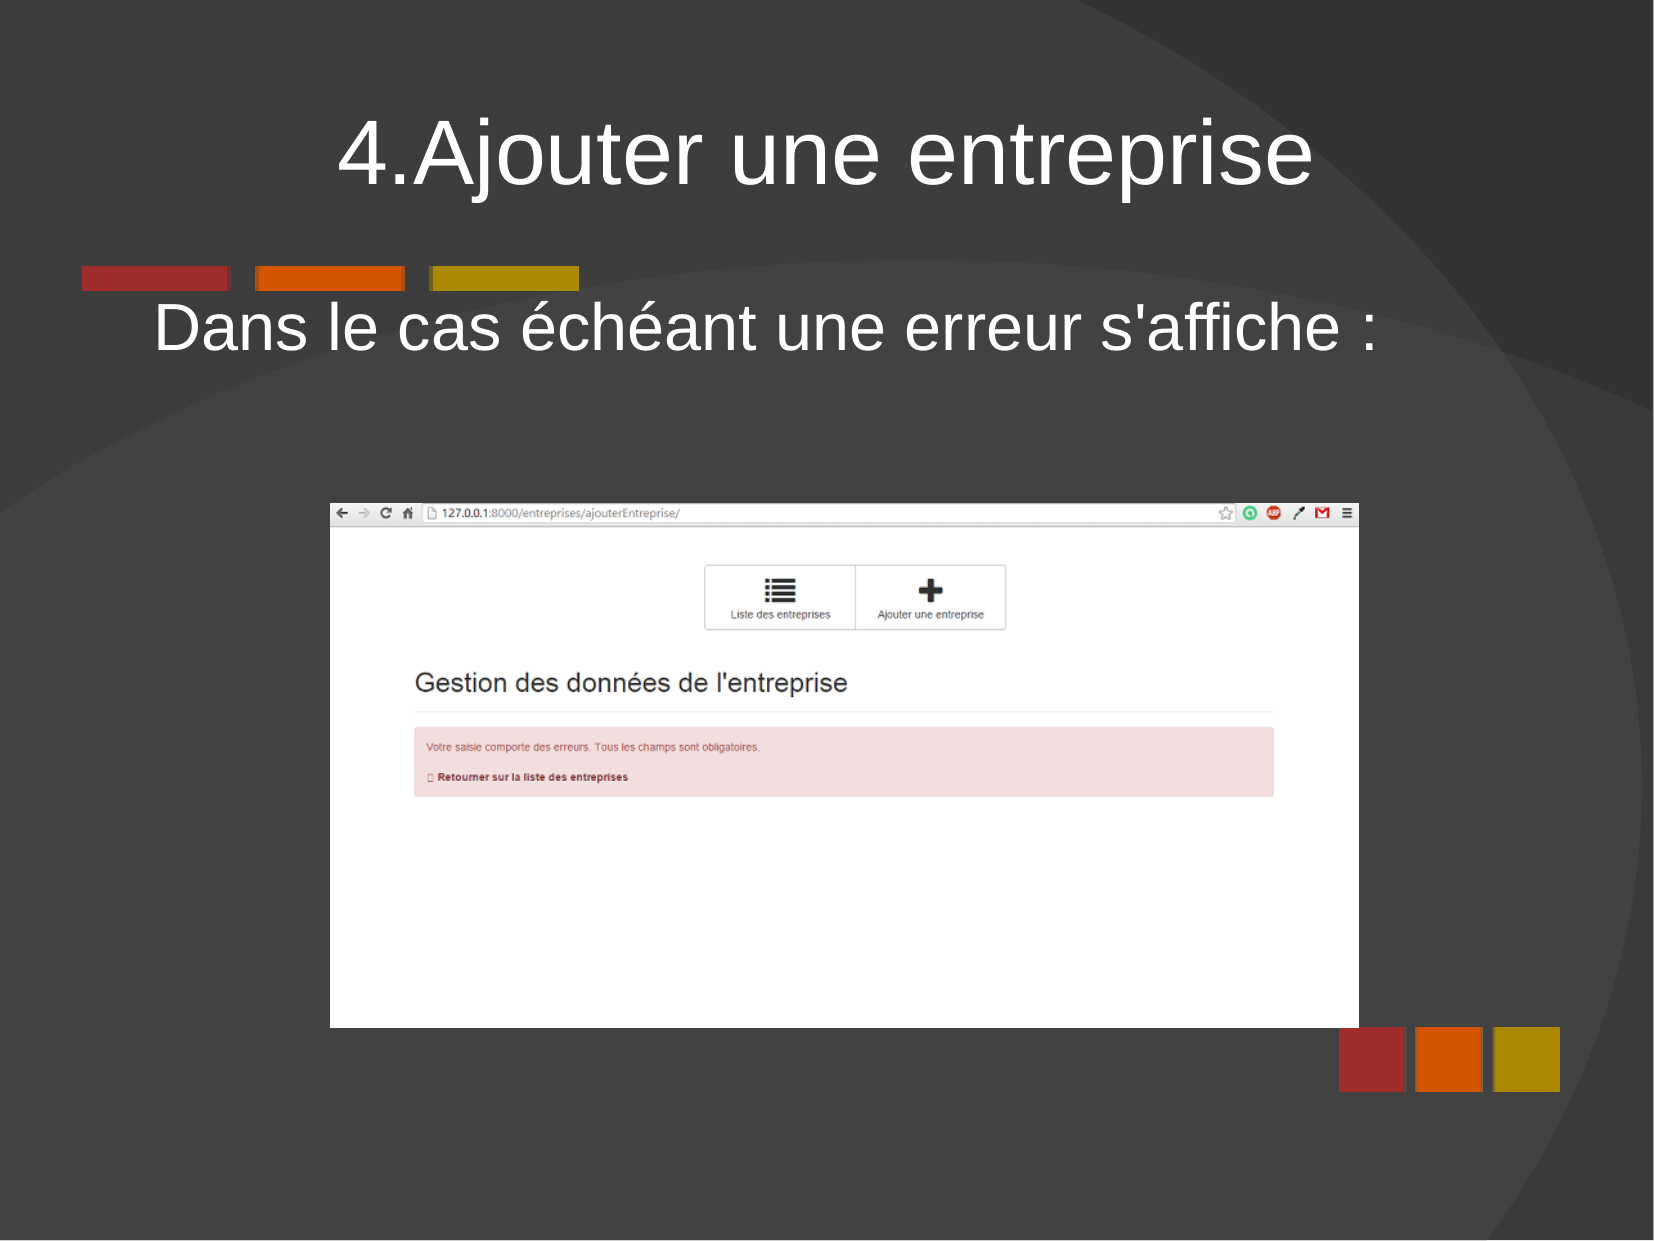

# 4.Ajouter une entreprise
Dans le cas échéant une erreur s'affiche :